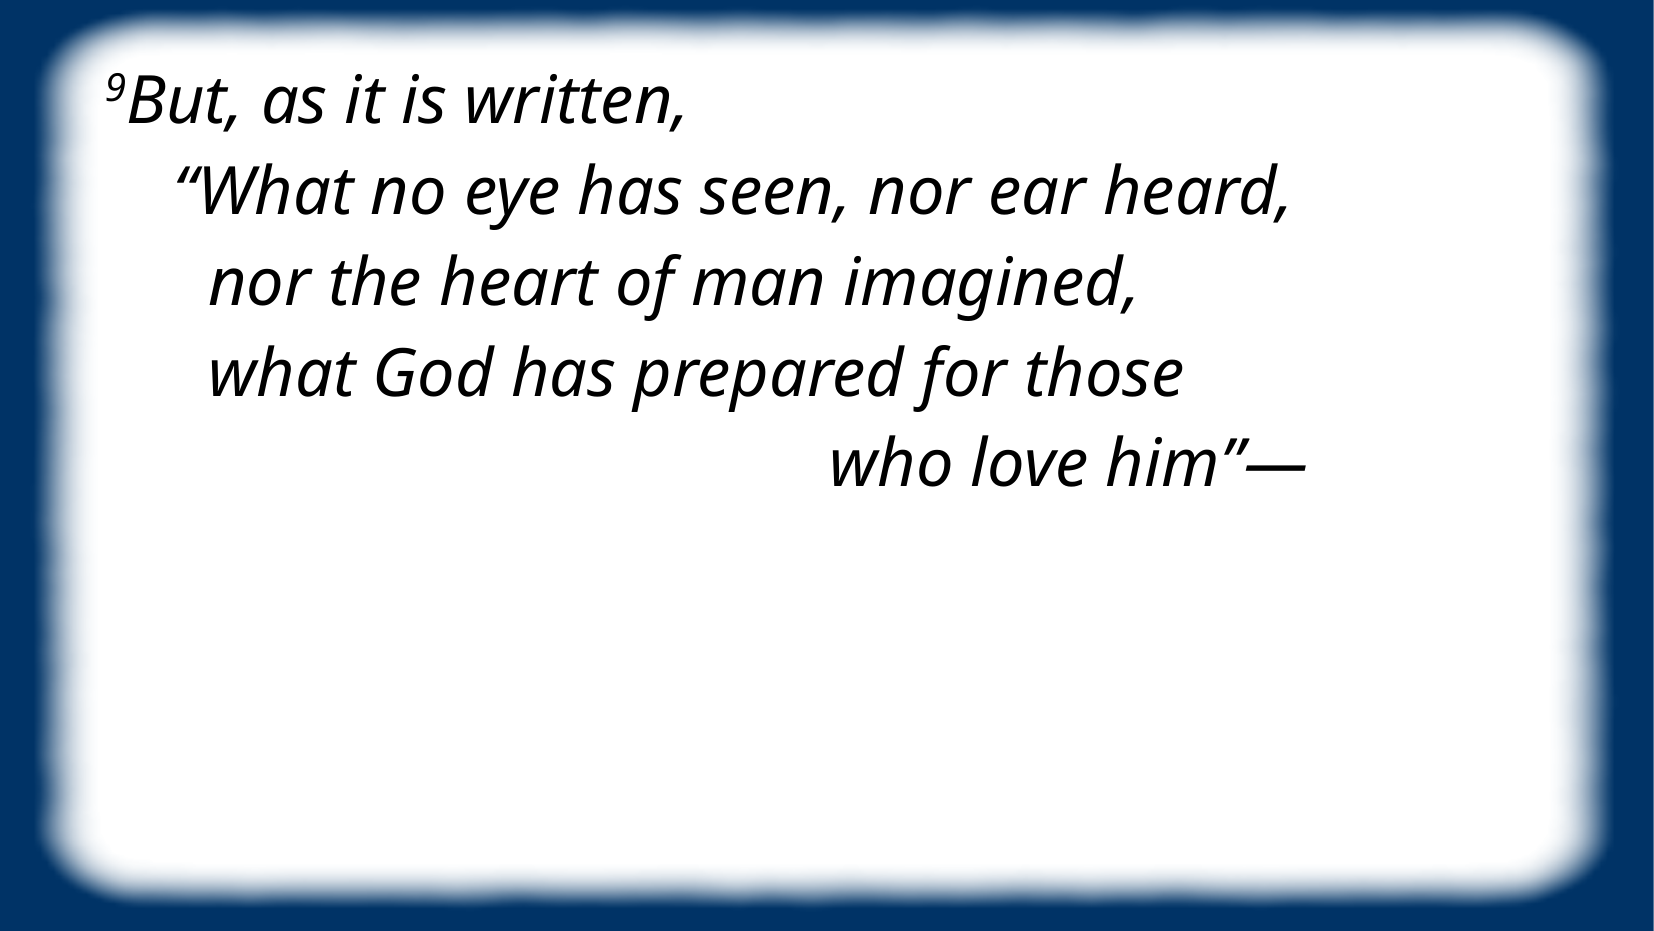

9But, as it is written,
 “What no eye has seen, nor ear heard,
 nor the heart of man imagined,
 what God has prepared for those
 who love him”—